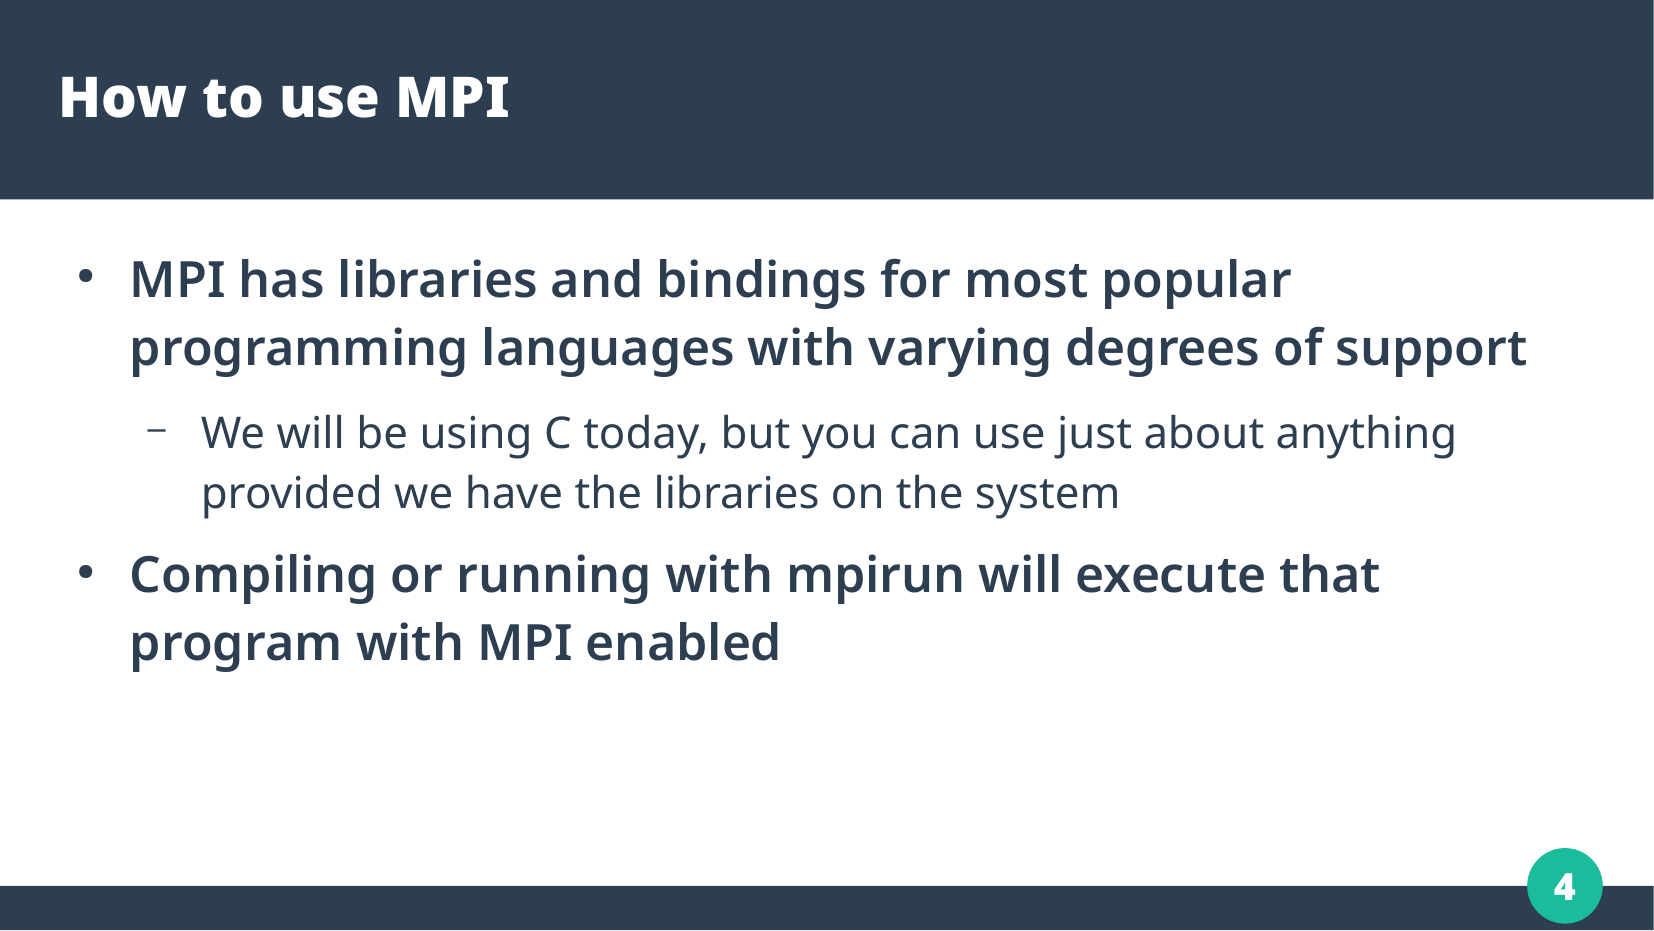

# How to use MPI
MPI has libraries and bindings for most popular programming languages with varying degrees of support
We will be using C today, but you can use just about anything provided we have the libraries on the system
Compiling or running with mpirun will execute that program with MPI enabled